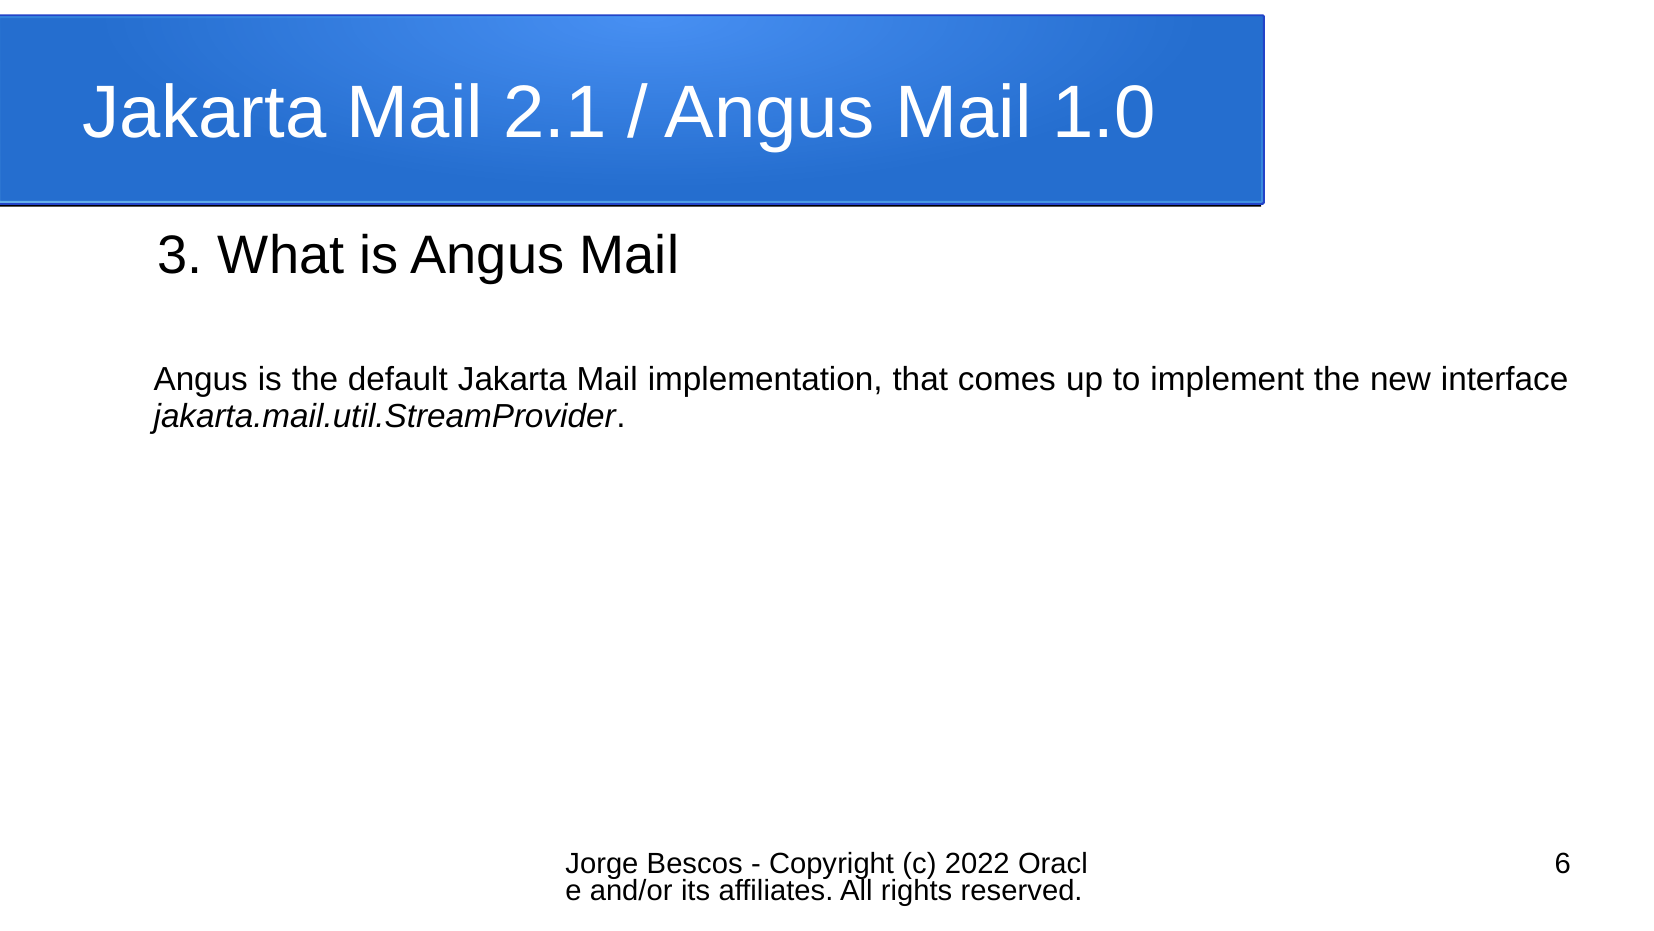

# Jakarta Mail 2.1 / Angus Mail 1.0
 3. What is Angus Mail
Angus is the default Jakarta Mail implementation, that comes up to implement the new interface jakarta.mail.util.StreamProvider.
Jorge Bescos - Copyright (c) 2022 Oracle and/or its affiliates. All rights reserved.
6